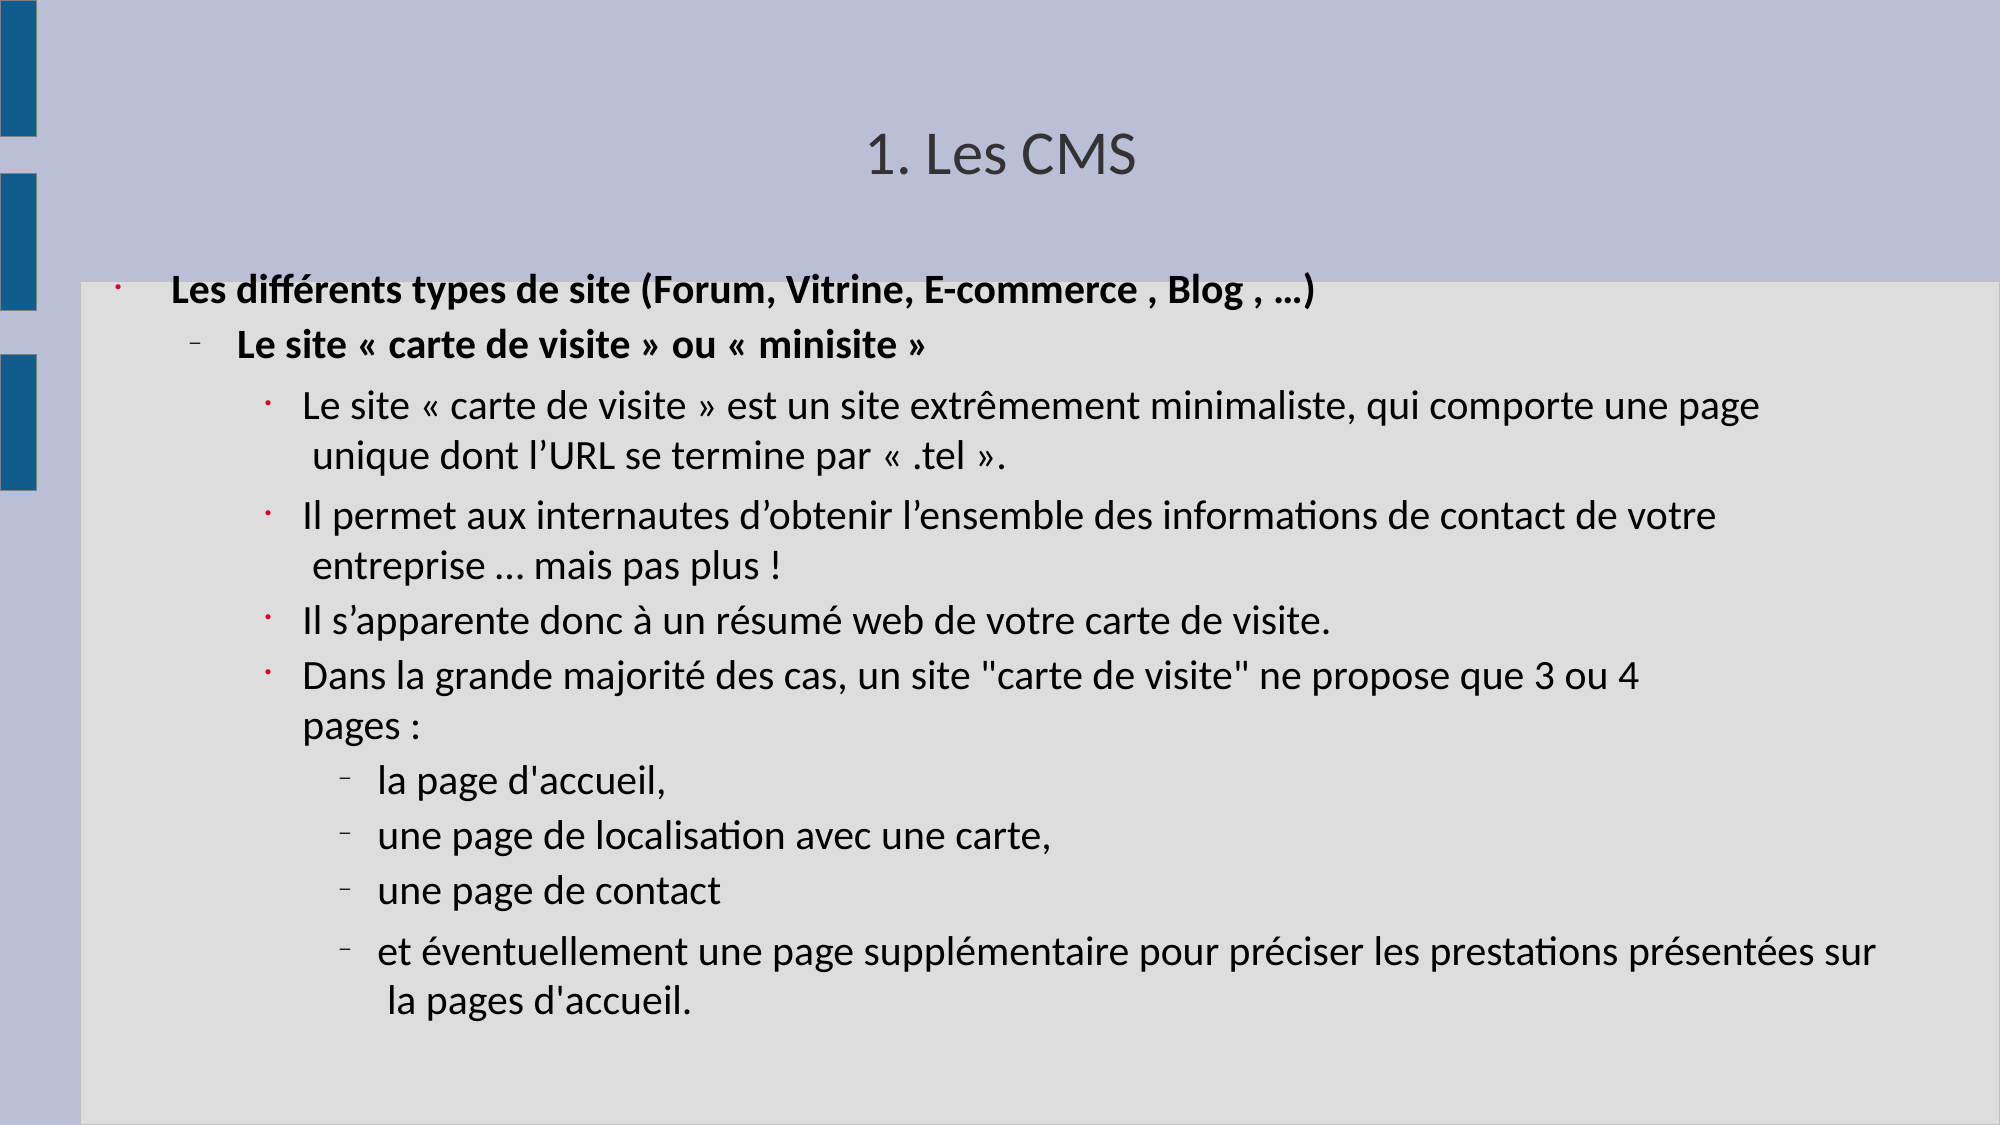

# 1. Les CMS
Les différents types de site (Forum, Vitrine, E-commerce , Blog , …)
Le site « carte de visite » ou « minisite »
Le site « carte de visite » est un site extrêmement minimaliste, qui comporte une page unique dont l’URL se termine par « .tel ».
Il permet aux internautes d’obtenir l’ensemble des informations de contact de votre entreprise … mais pas plus !
Il s’apparente donc à un résumé web de votre carte de visite.
Dans la grande majorité des cas, un site "carte de visite" ne propose que 3 ou 4 pages :
la page d'accueil,
une page de localisation avec une carte,
une page de contact
et éventuellement une page supplémentaire pour préciser les prestations présentées sur la pages d'accueil.